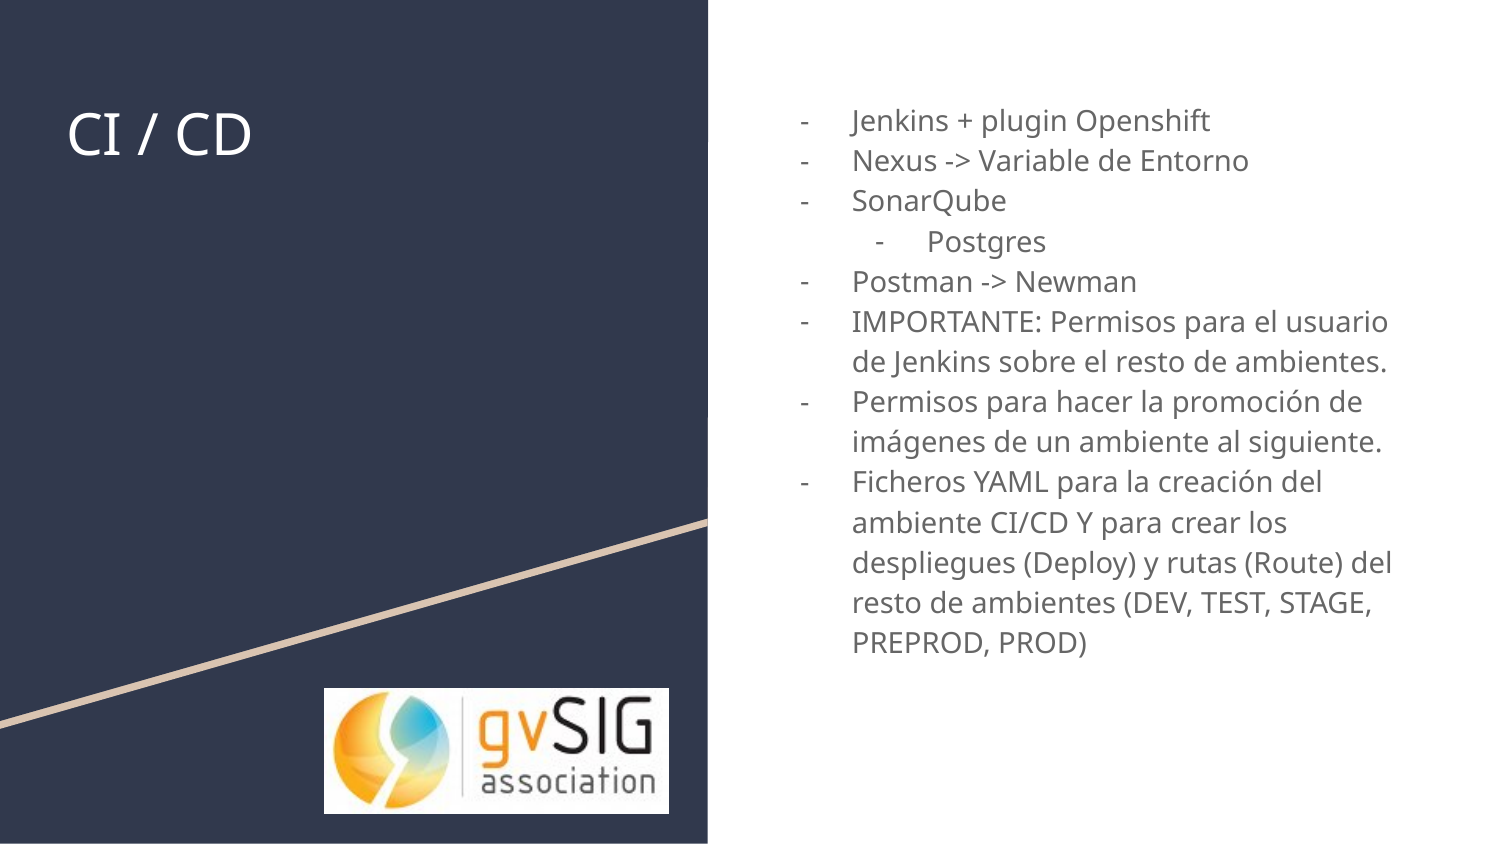

# CI / CD
Jenkins + plugin Openshift
Nexus -> Variable de Entorno
SonarQube
Postgres
Postman -> Newman
IMPORTANTE: Permisos para el usuario de Jenkins sobre el resto de ambientes.
Permisos para hacer la promoción de imágenes de un ambiente al siguiente.
Ficheros YAML para la creación del ambiente CI/CD Y para crear los despliegues (Deploy) y rutas (Route) del resto de ambientes (DEV, TEST, STAGE, PREPROD, PROD)